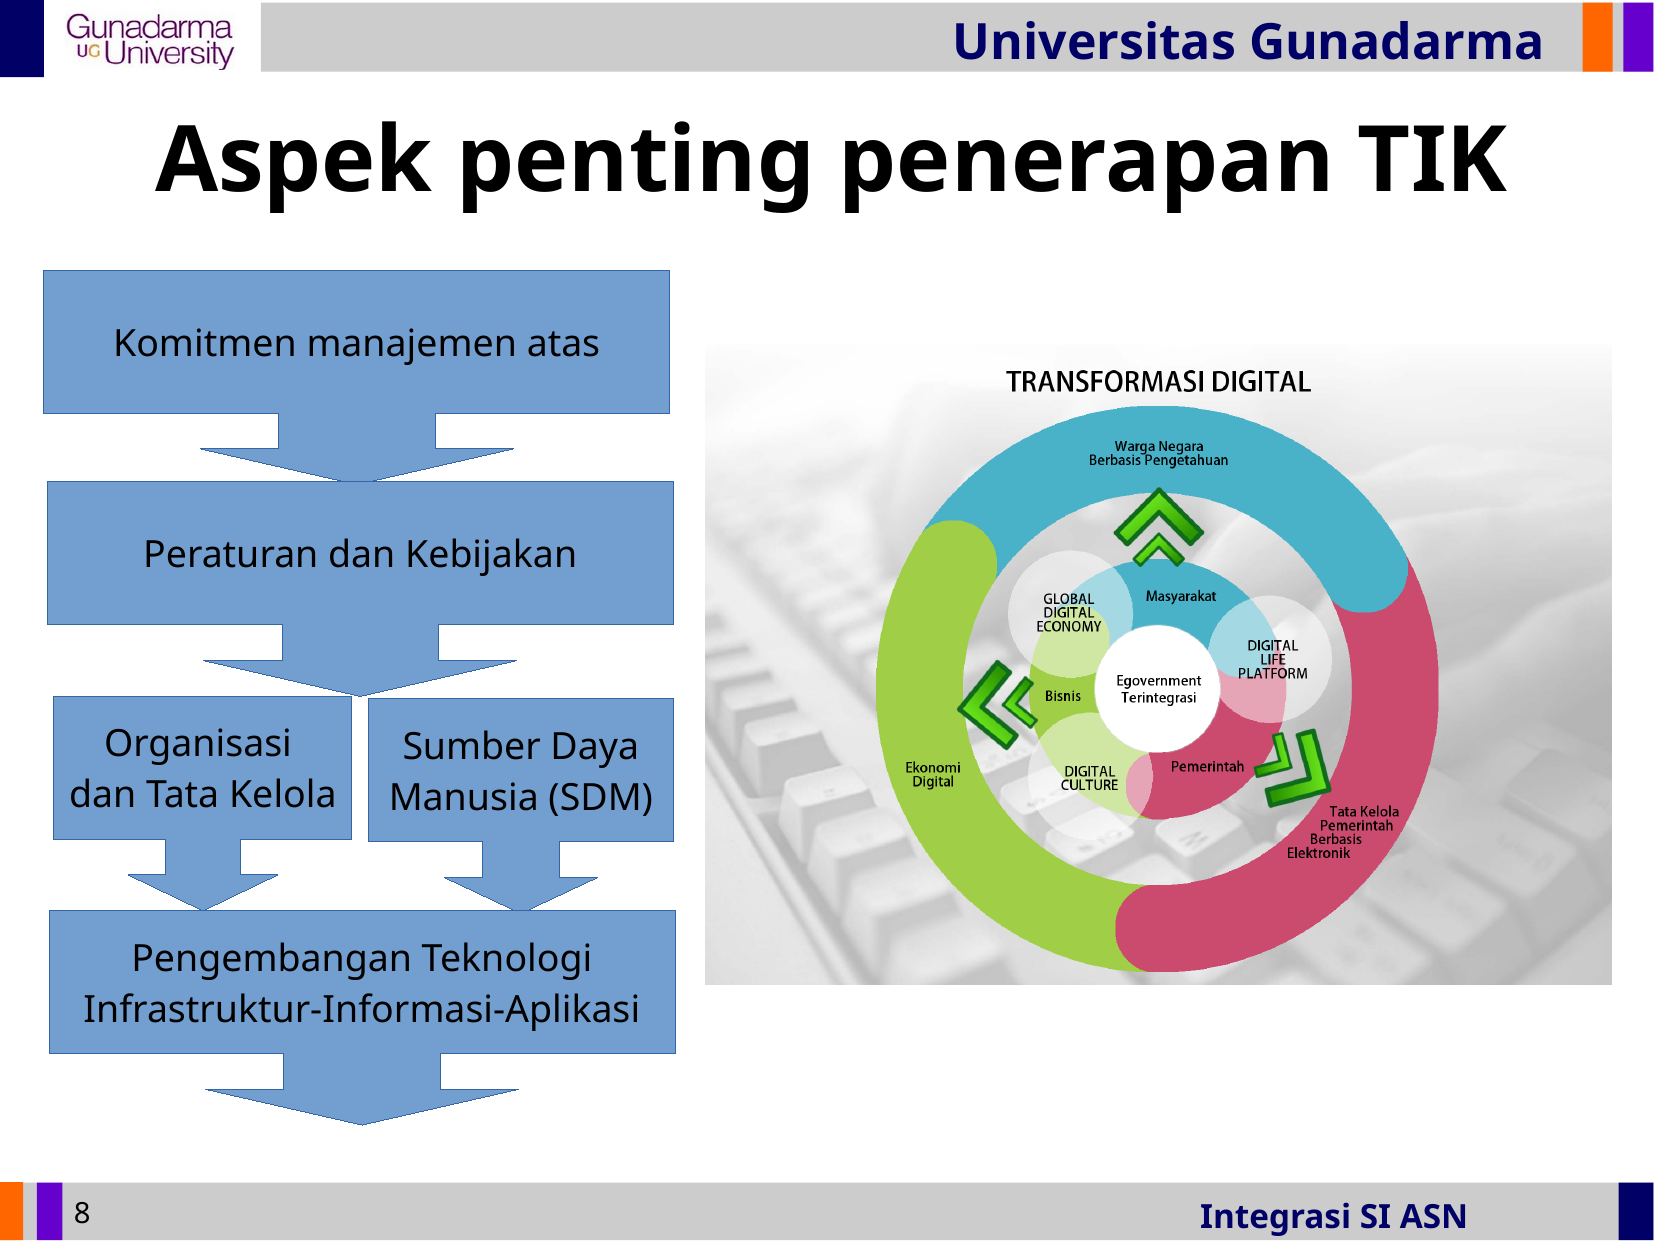

# Aspek penting penerapan TIK
Komitmen manajemen atas
Peraturan dan Kebijakan
Organisasi
dan Tata Kelola
Sumber Daya
Manusia (SDM)
Pengembangan Teknologi
Infrastruktur-Informasi-Aplikasi